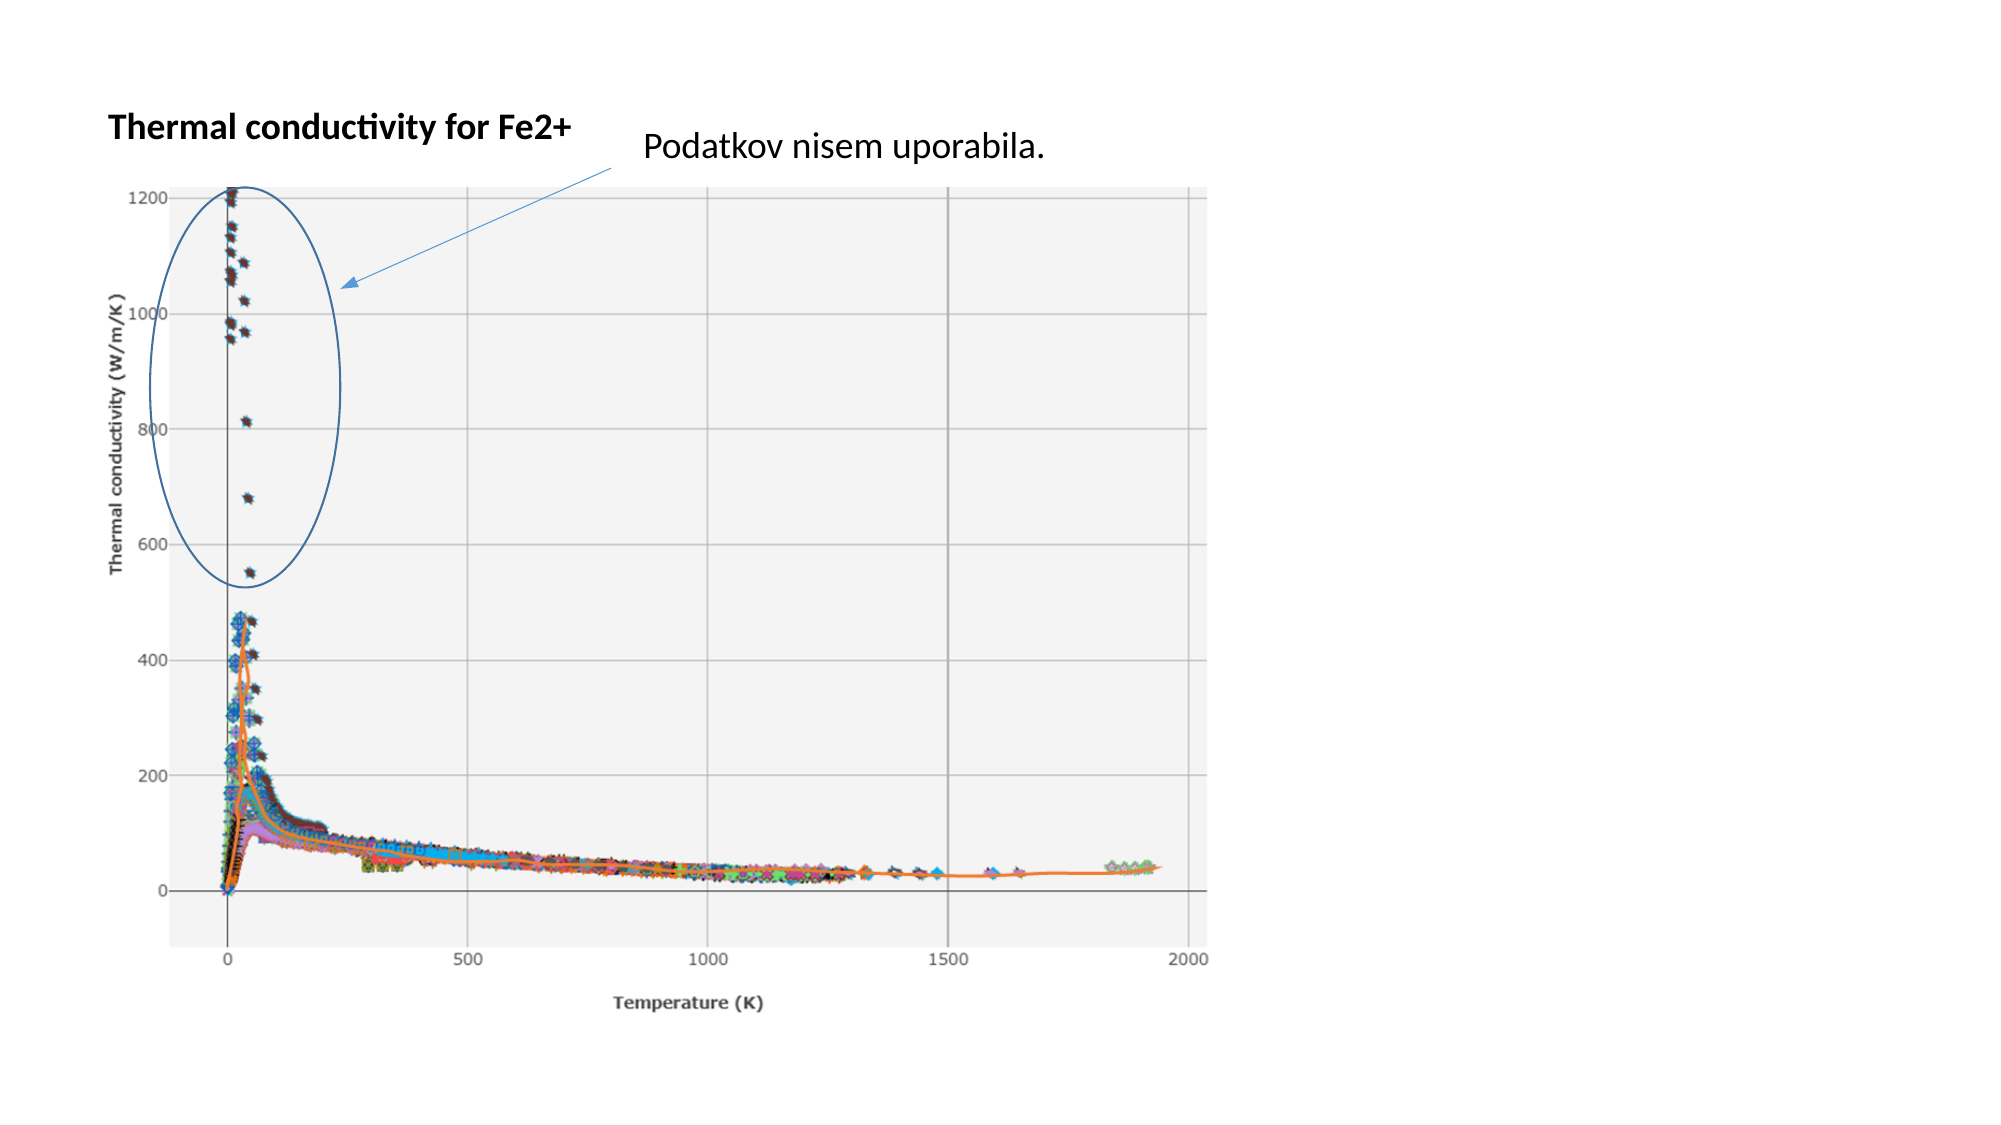

Thermal conductivity for Fe2+
Podatkov nisem uporabila.